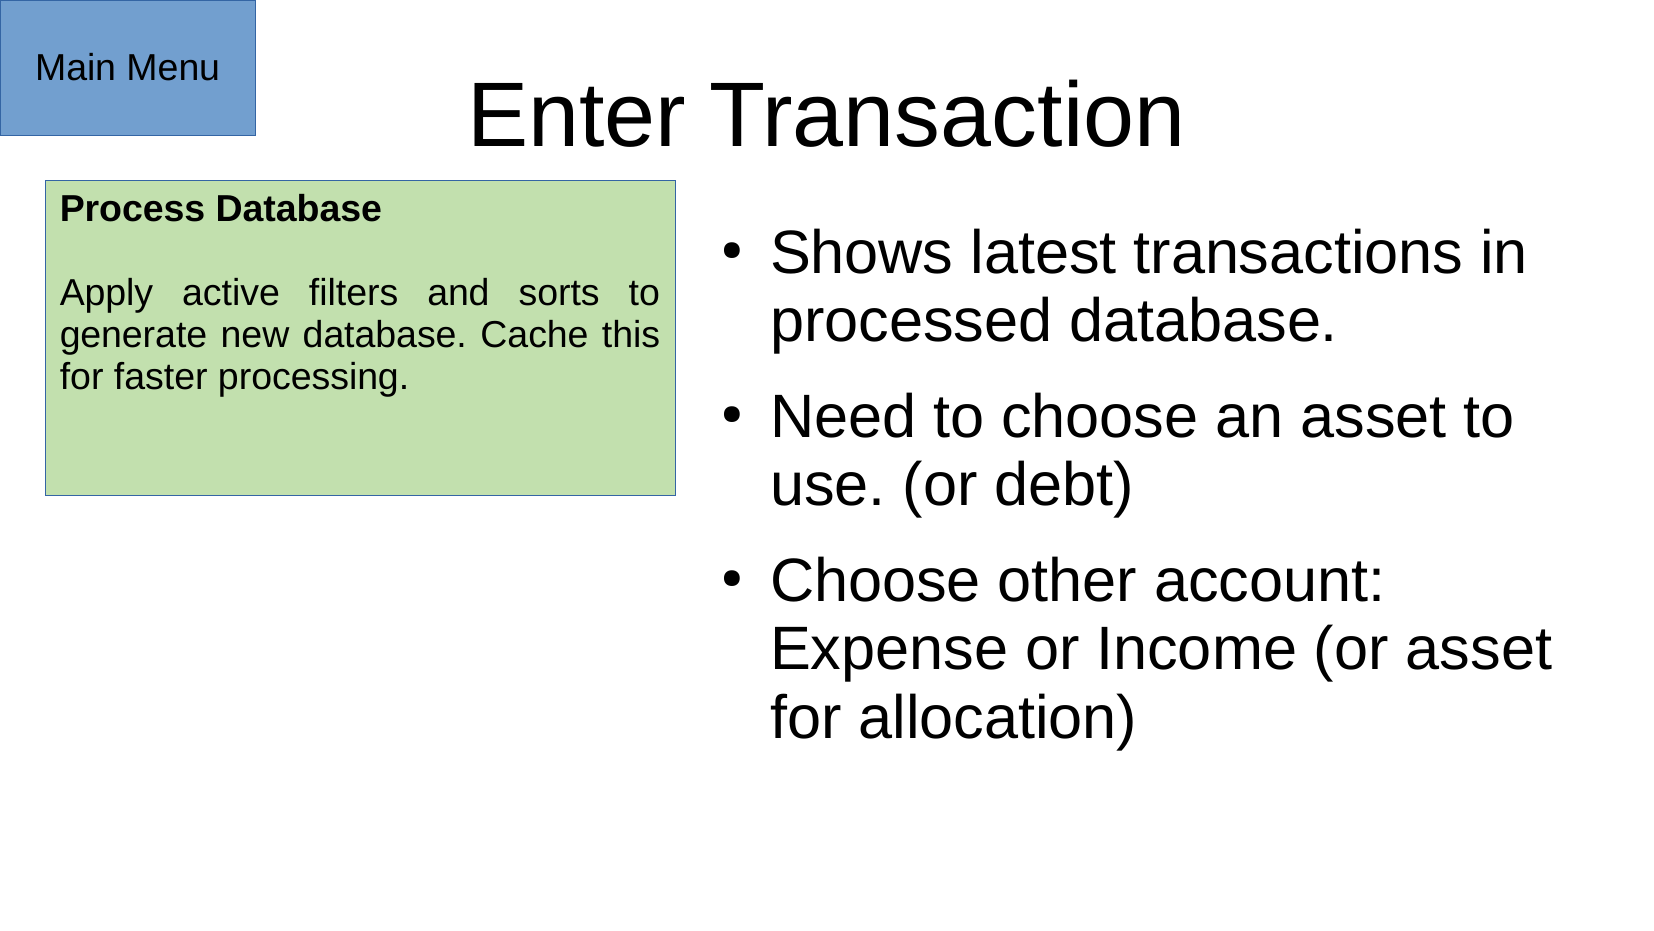

Main Menu
# Enter Transaction
Process Database
Apply active filters and sorts to generate new database. Cache this for faster processing.
Shows latest transactions in processed database.
Need to choose an asset to use. (or debt)
Choose other account: Expense or Income (or asset for allocation)